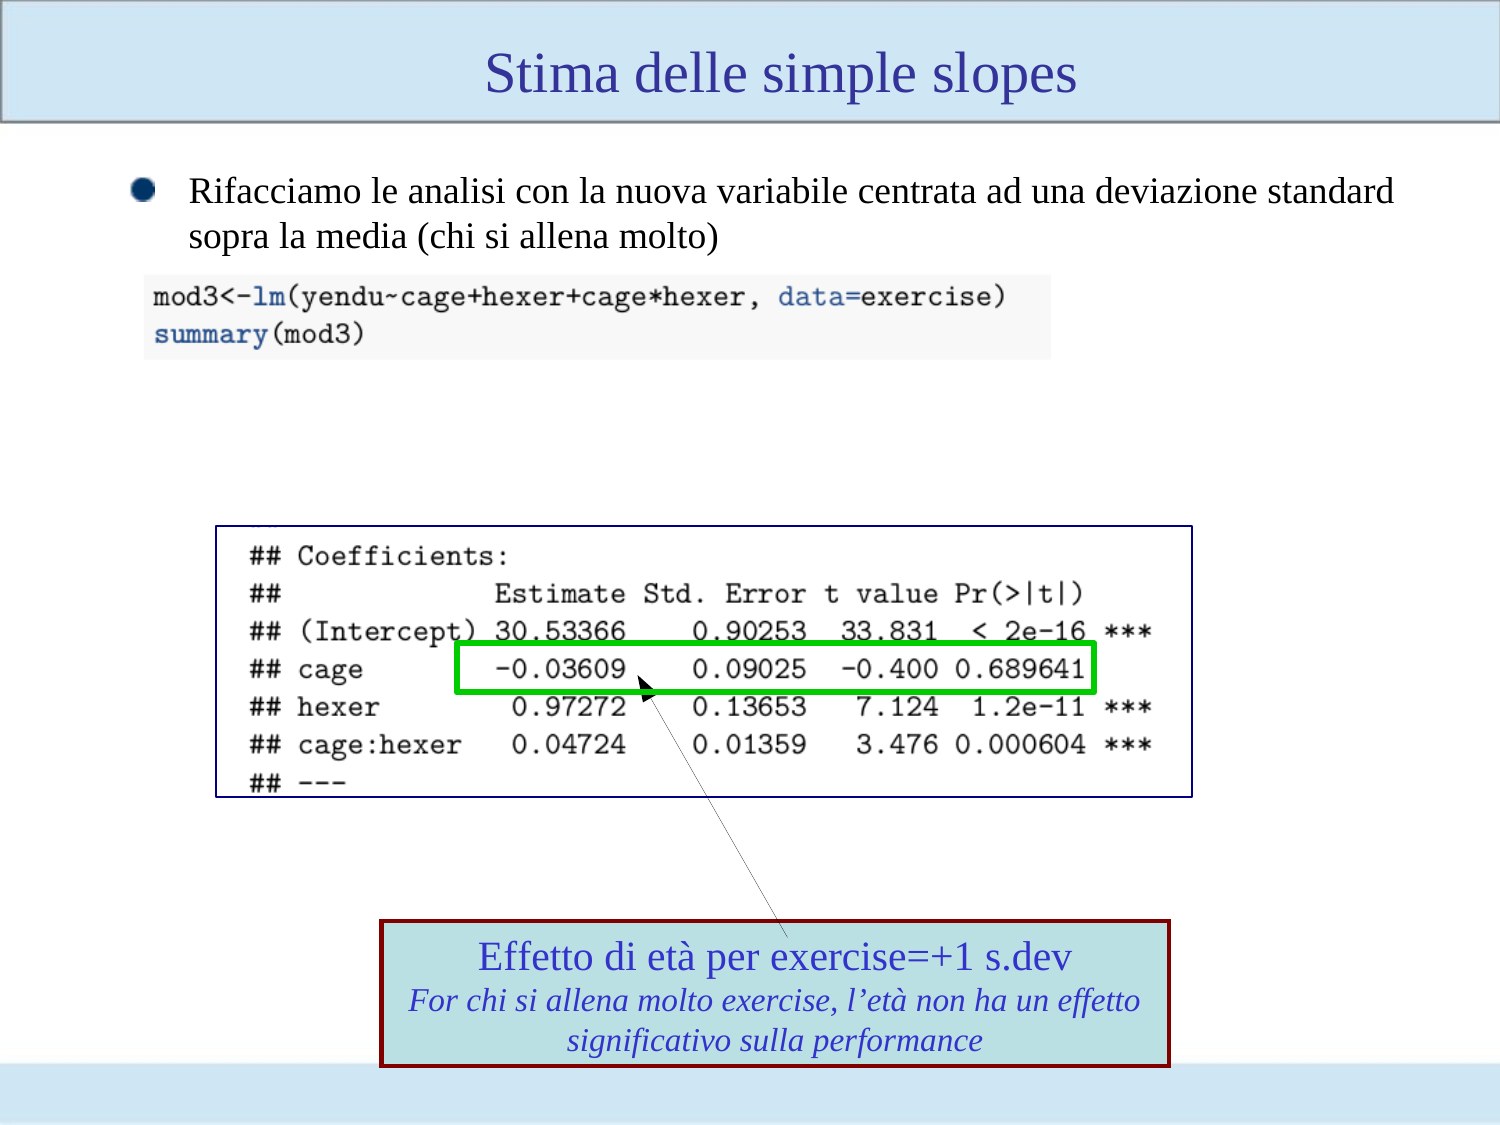

# Stima delle simple slopes
Rifacciamo le analisi con la nuova variabile centrata ad una deviazione standard sopra la media (chi si allena molto)
Effetto di età per exercise=+1 s.dev
For chi si allena molto exercise, l’età non ha un effetto significativo sulla performance